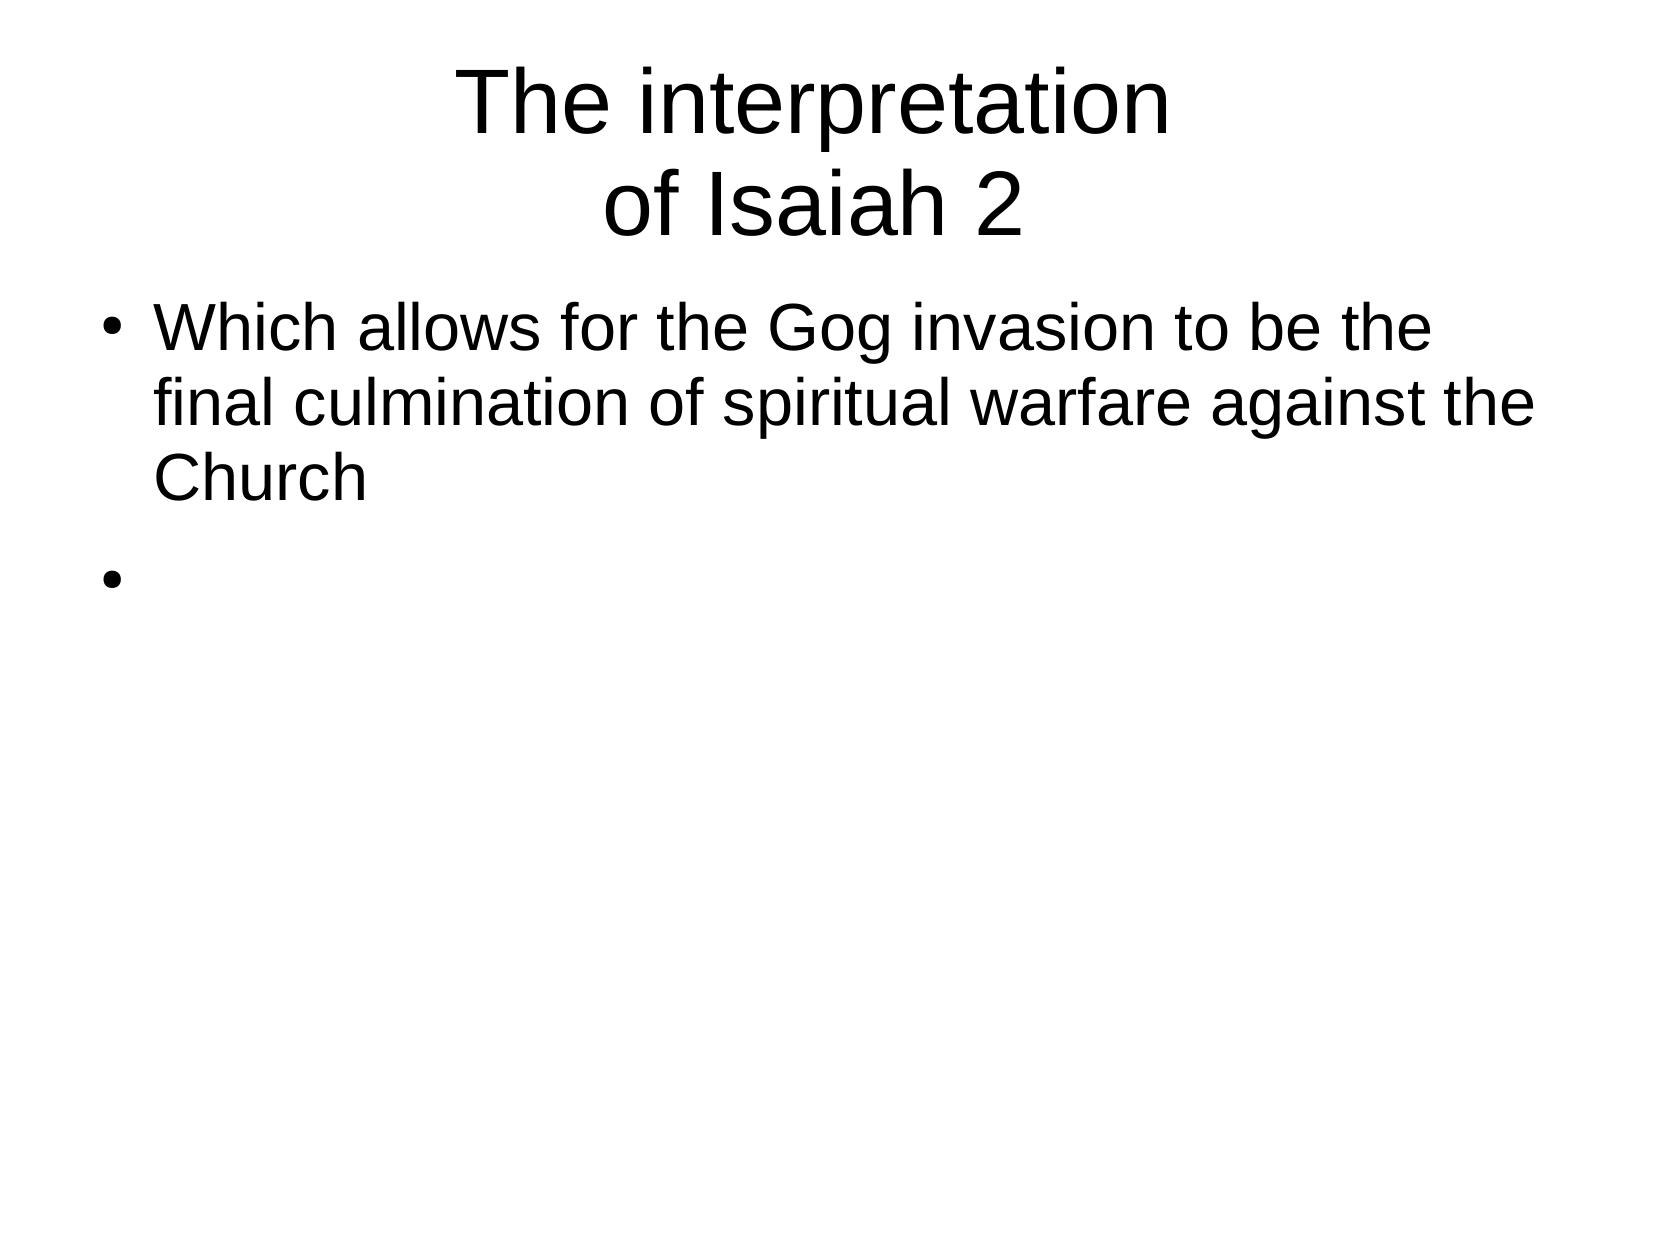

# The interpretation of Isaiah 2
Which allows for the Gog invasion to be the final culmination of spiritual warfare against the Church